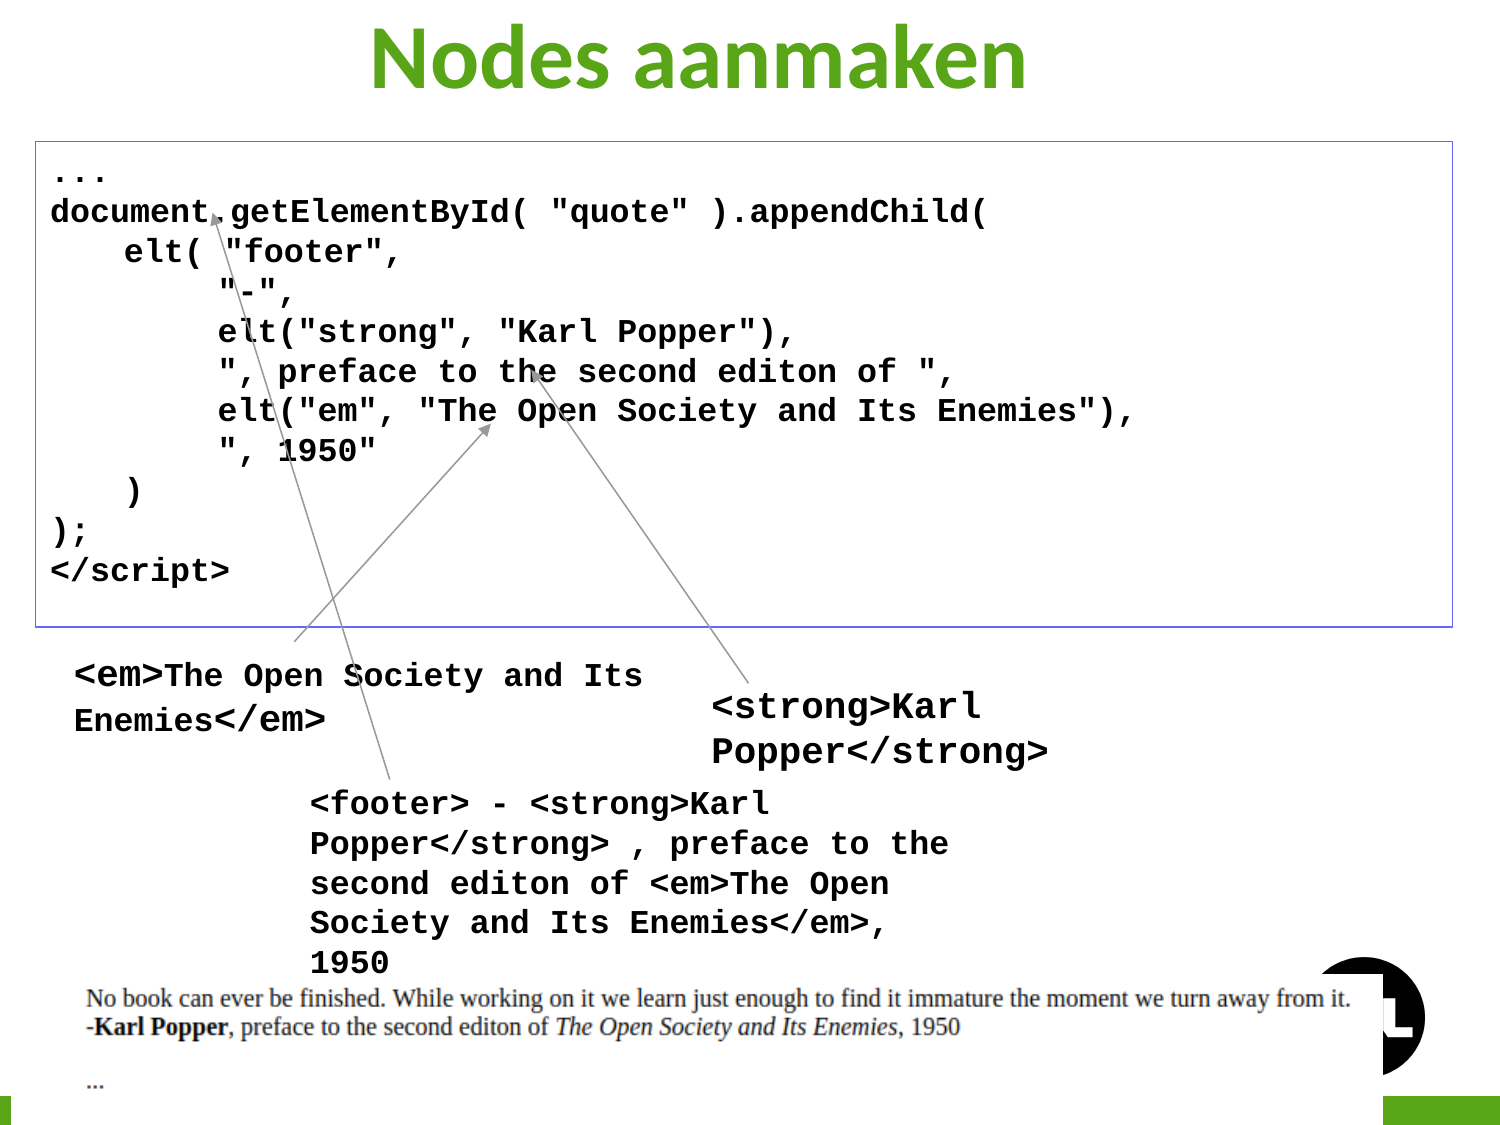

Nodes aanmaken
...
document.getElementById( "quote" ).appendChild(
	elt( "footer",
		 "-",
		 elt("strong", "Karl Popper"),
		 ", preface to the second editon of ",
		 elt("em", "The Open Society and Its Enemies"),
		 ", 1950"
	)
);
</script>
<em>The Open Society and Its Enemies</em>
<strong>Karl Popper</strong>
<footer> - <strong>Karl Popper</strong> , preface to the second editon of <em>The Open Society and Its Enemies</em>, 1950